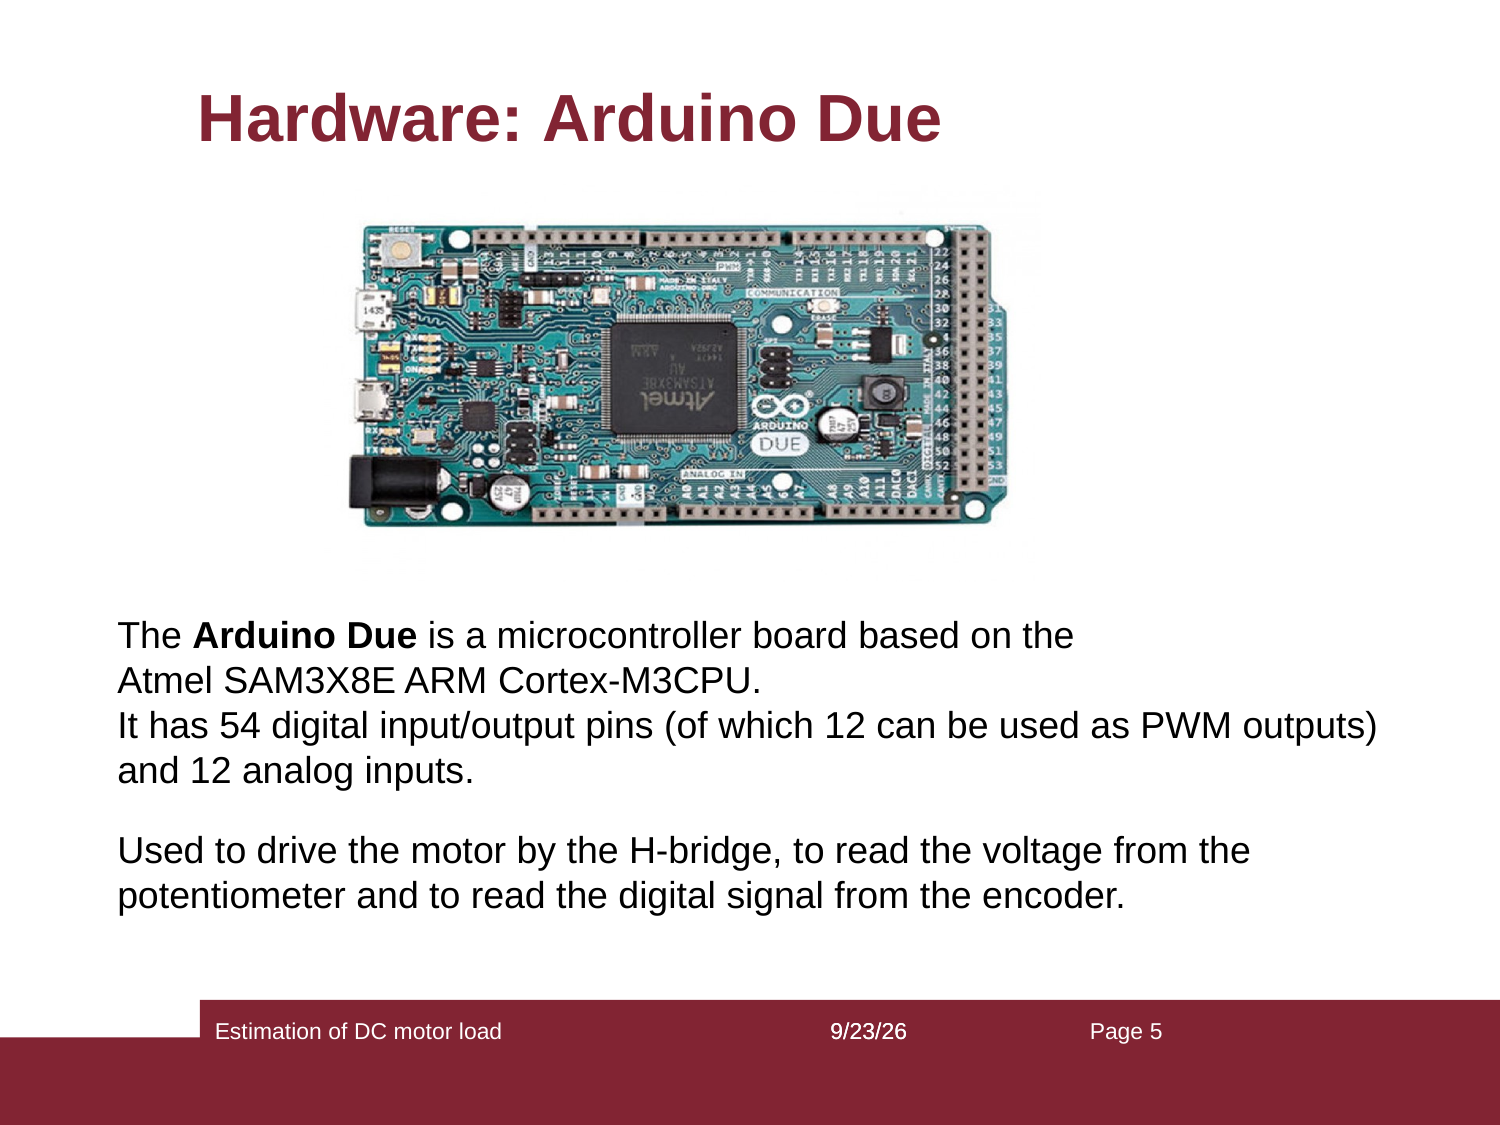

# Hardware: Arduino Due
The Arduino Due is a microcontroller board based on the
Atmel SAM3X8E ARM Cortex-M3CPU.
It has 54 digital input/output pins (of which 12 can be used as PWM outputs) and 12 analog inputs.
Used to drive the motor by the H-bridge, to read the voltage from the potentiometer and to read the digital signal from the encoder.
Estimation of DC motor load
Page 5